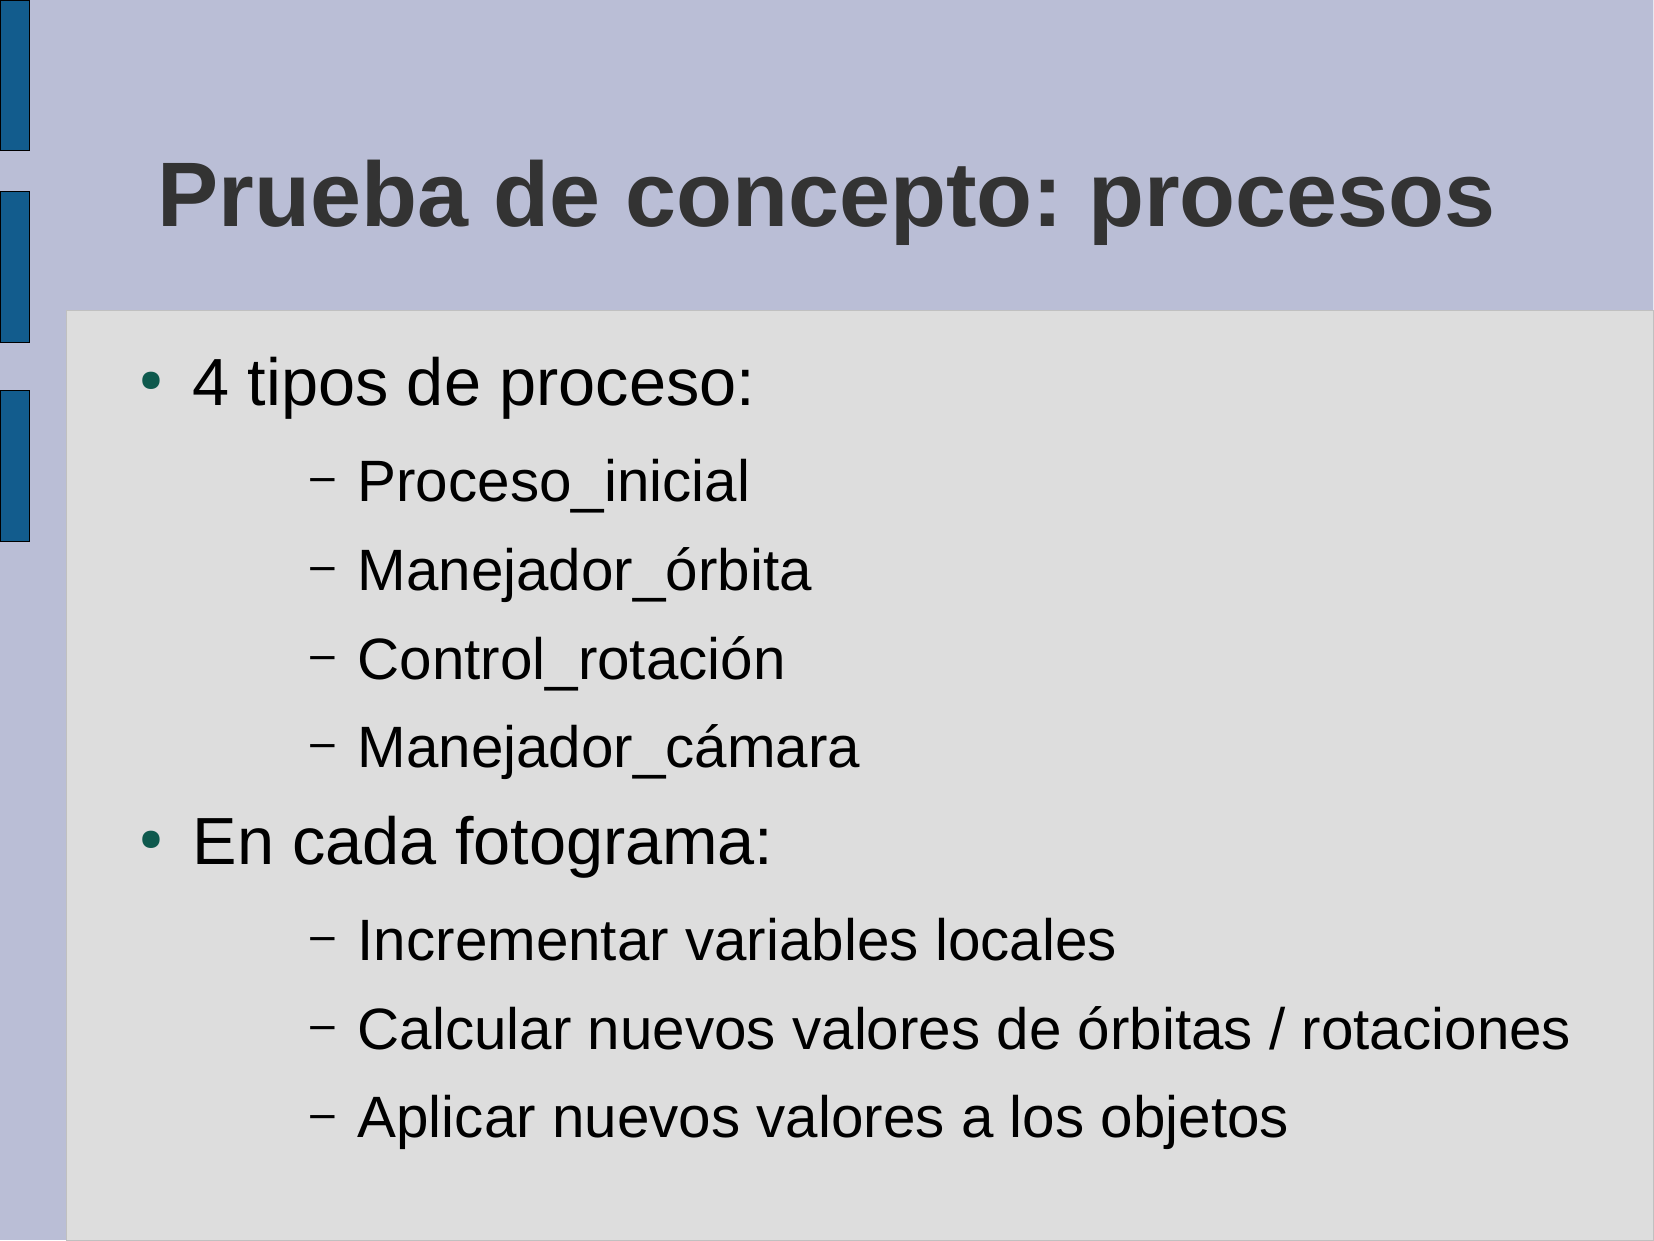

# Prueba de concepto: procesos
4 tipos de proceso:
Proceso_inicial
Manejador_órbita
Control_rotación
Manejador_cámara
En cada fotograma:
Incrementar variables locales
Calcular nuevos valores de órbitas / rotaciones
Aplicar nuevos valores a los objetos